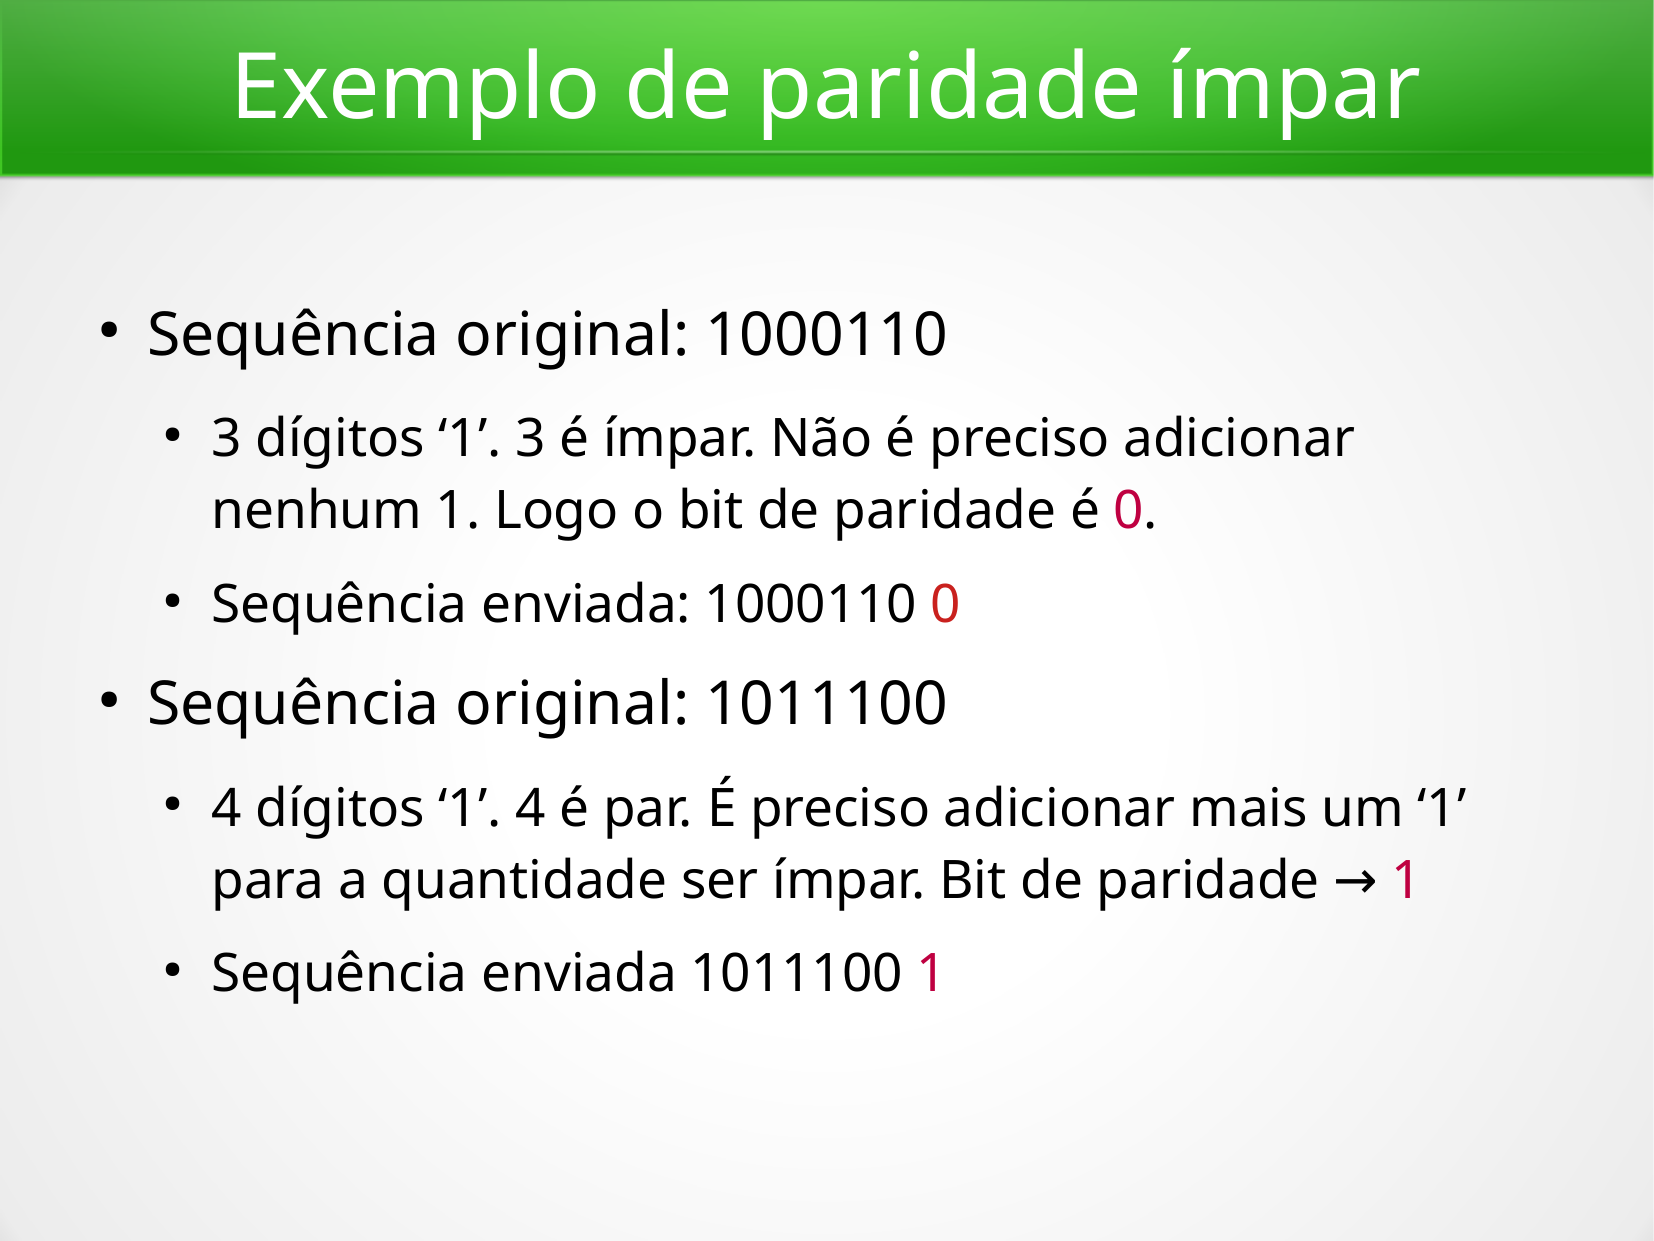

# Exemplo de paridade ímpar
Sequência original: 1000110
3 dígitos ‘1’. 3 é ímpar. Não é preciso adicionar nenhum 1. Logo o bit de paridade é 0.
Sequência enviada: 1000110 0
Sequência original: 1011100
4 dígitos ‘1’. 4 é par. É preciso adicionar mais um ‘1’ para a quantidade ser ímpar. Bit de paridade → 1
Sequência enviada 1011100 1